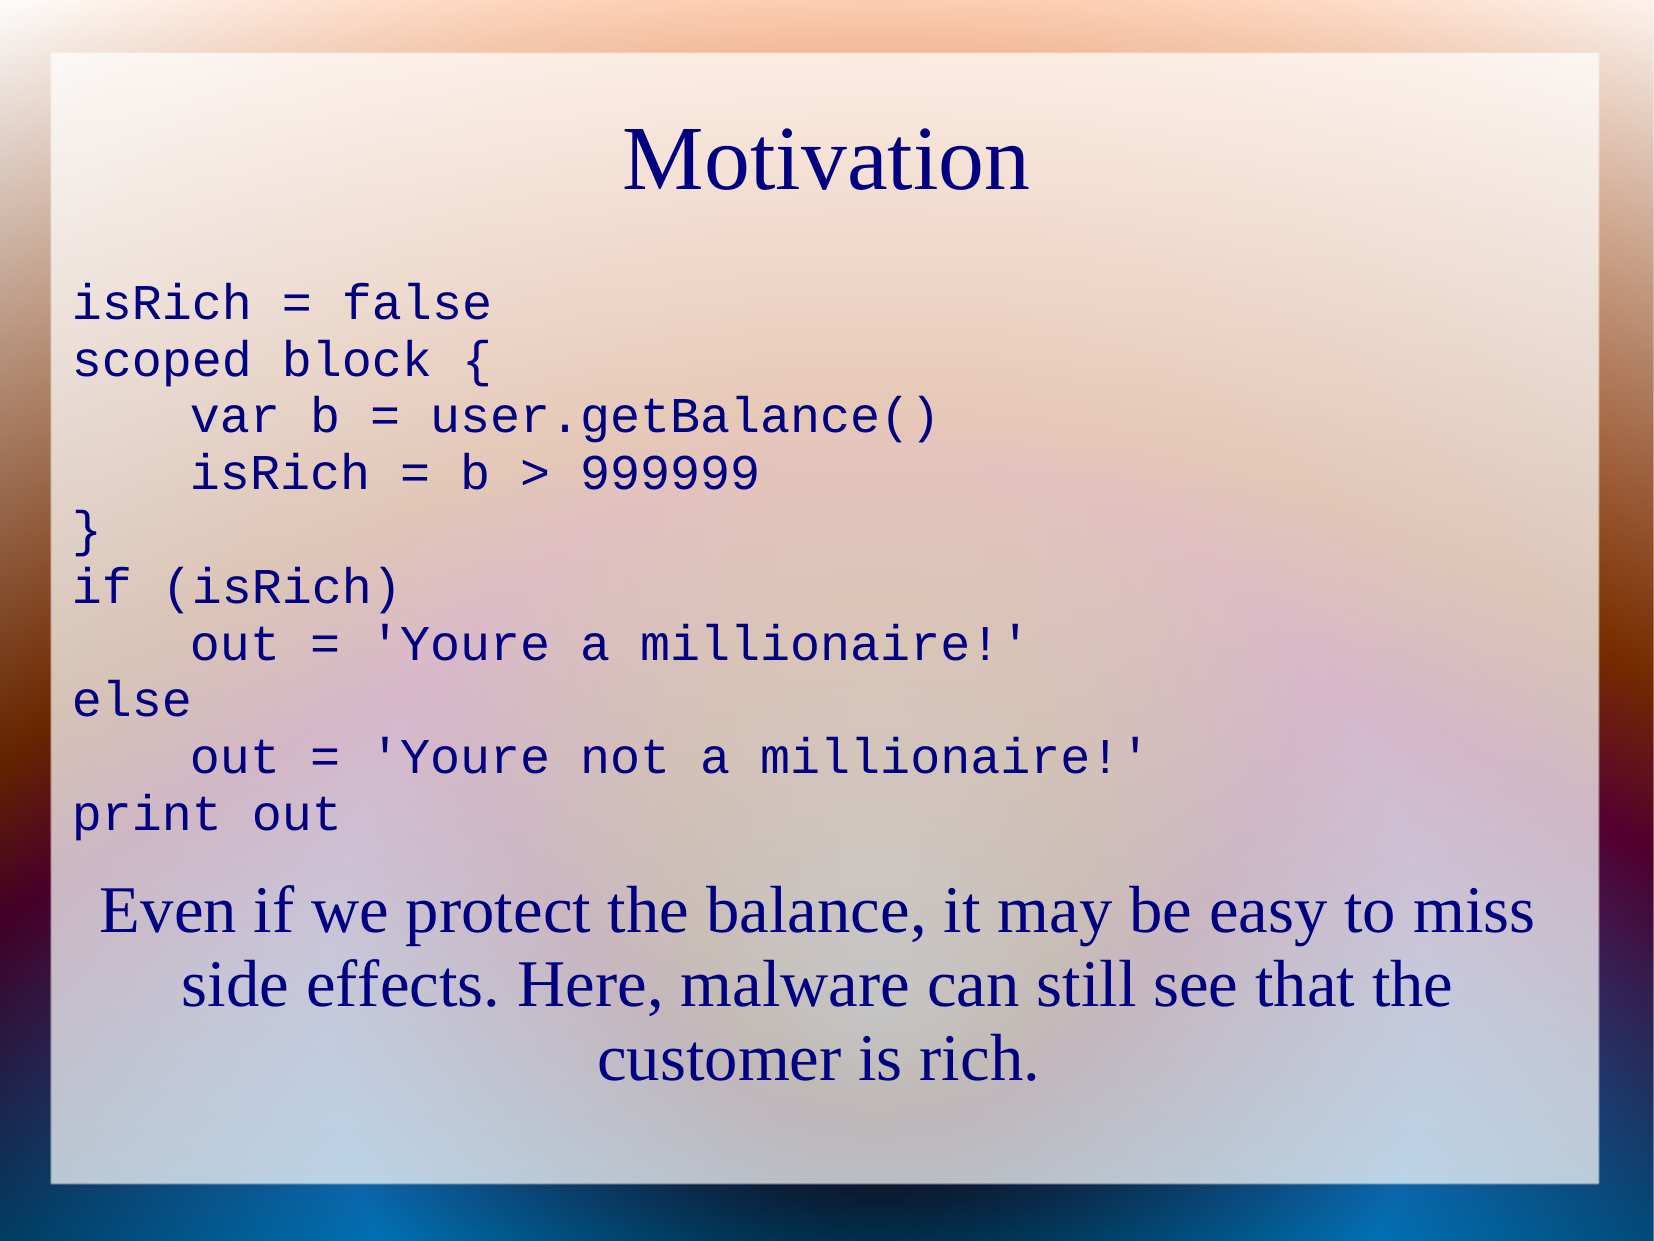

# Motivation
isRich = false
scoped block {
	var b = user.getBalance()
	isRich = b > 999999
}
if (isRich)
	out = 'Youre a millionaire!'
else
	out = 'Youre not a millionaire!'
print out
Even if we protect the balance, it may be easy to miss side effects. Here, malware can still see that the customer is rich.